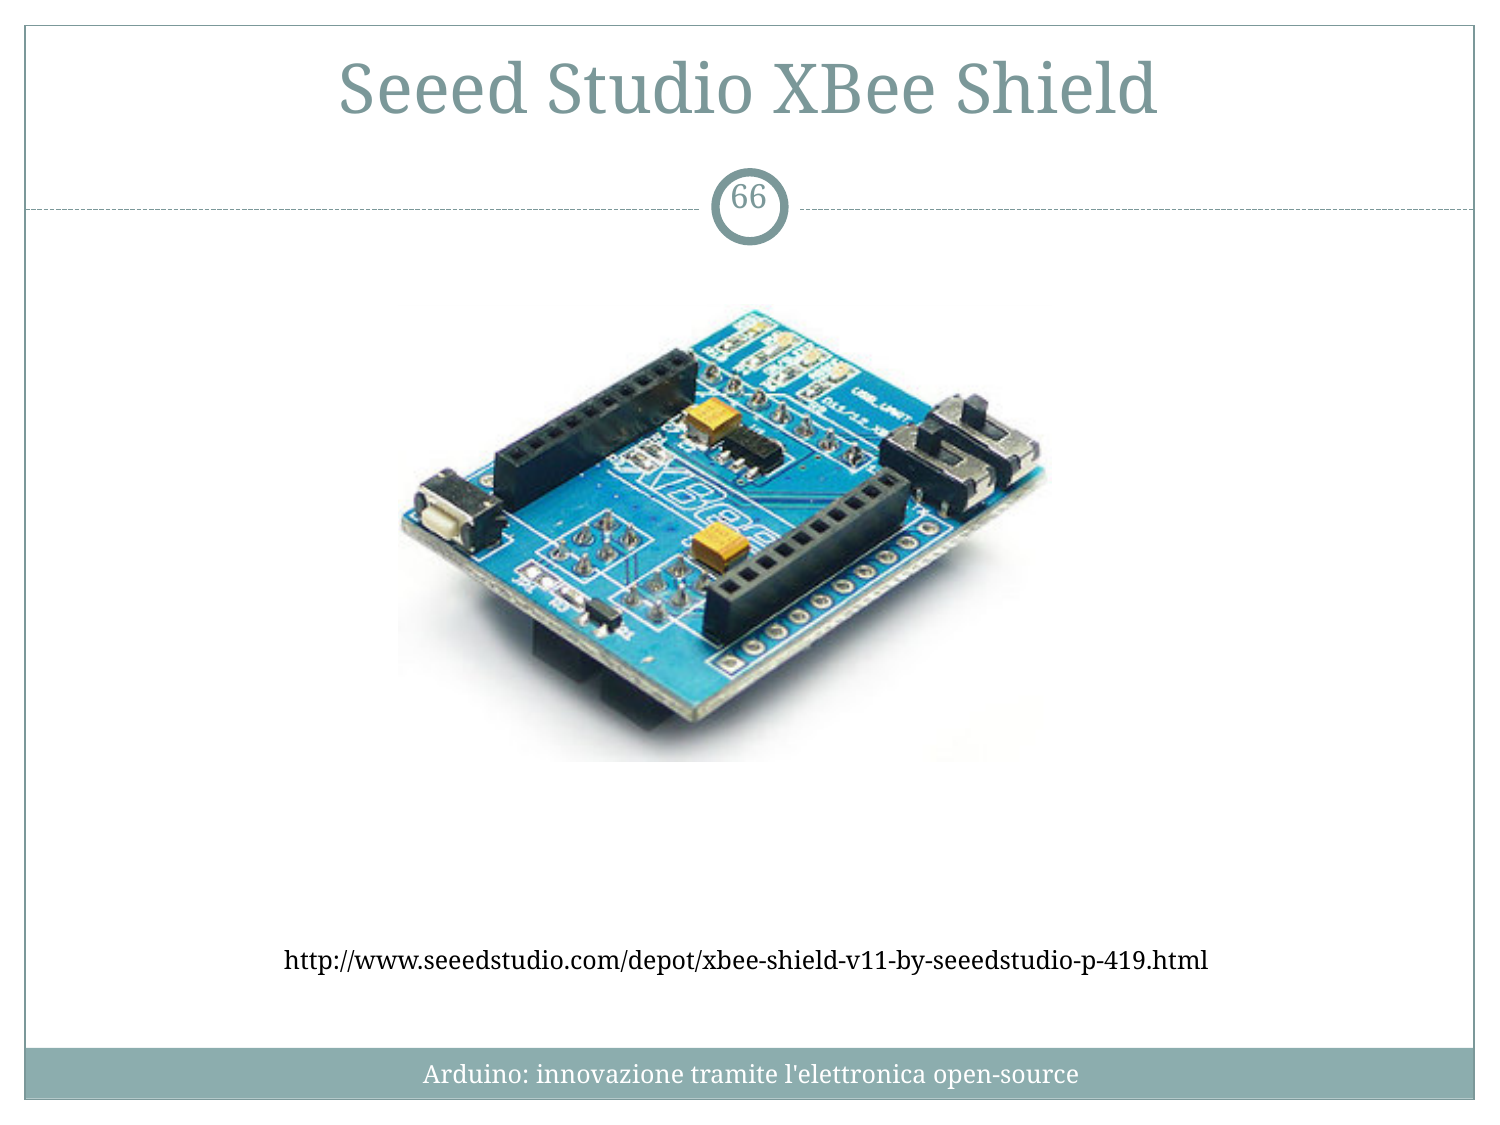

# Seeed Studio XBee Shield
http://www.seeedstudio.com/depot/xbee-shield-v11-by-seeedstudio-p-419.html
Arduino: innovazione tramite l'elettronica open-source